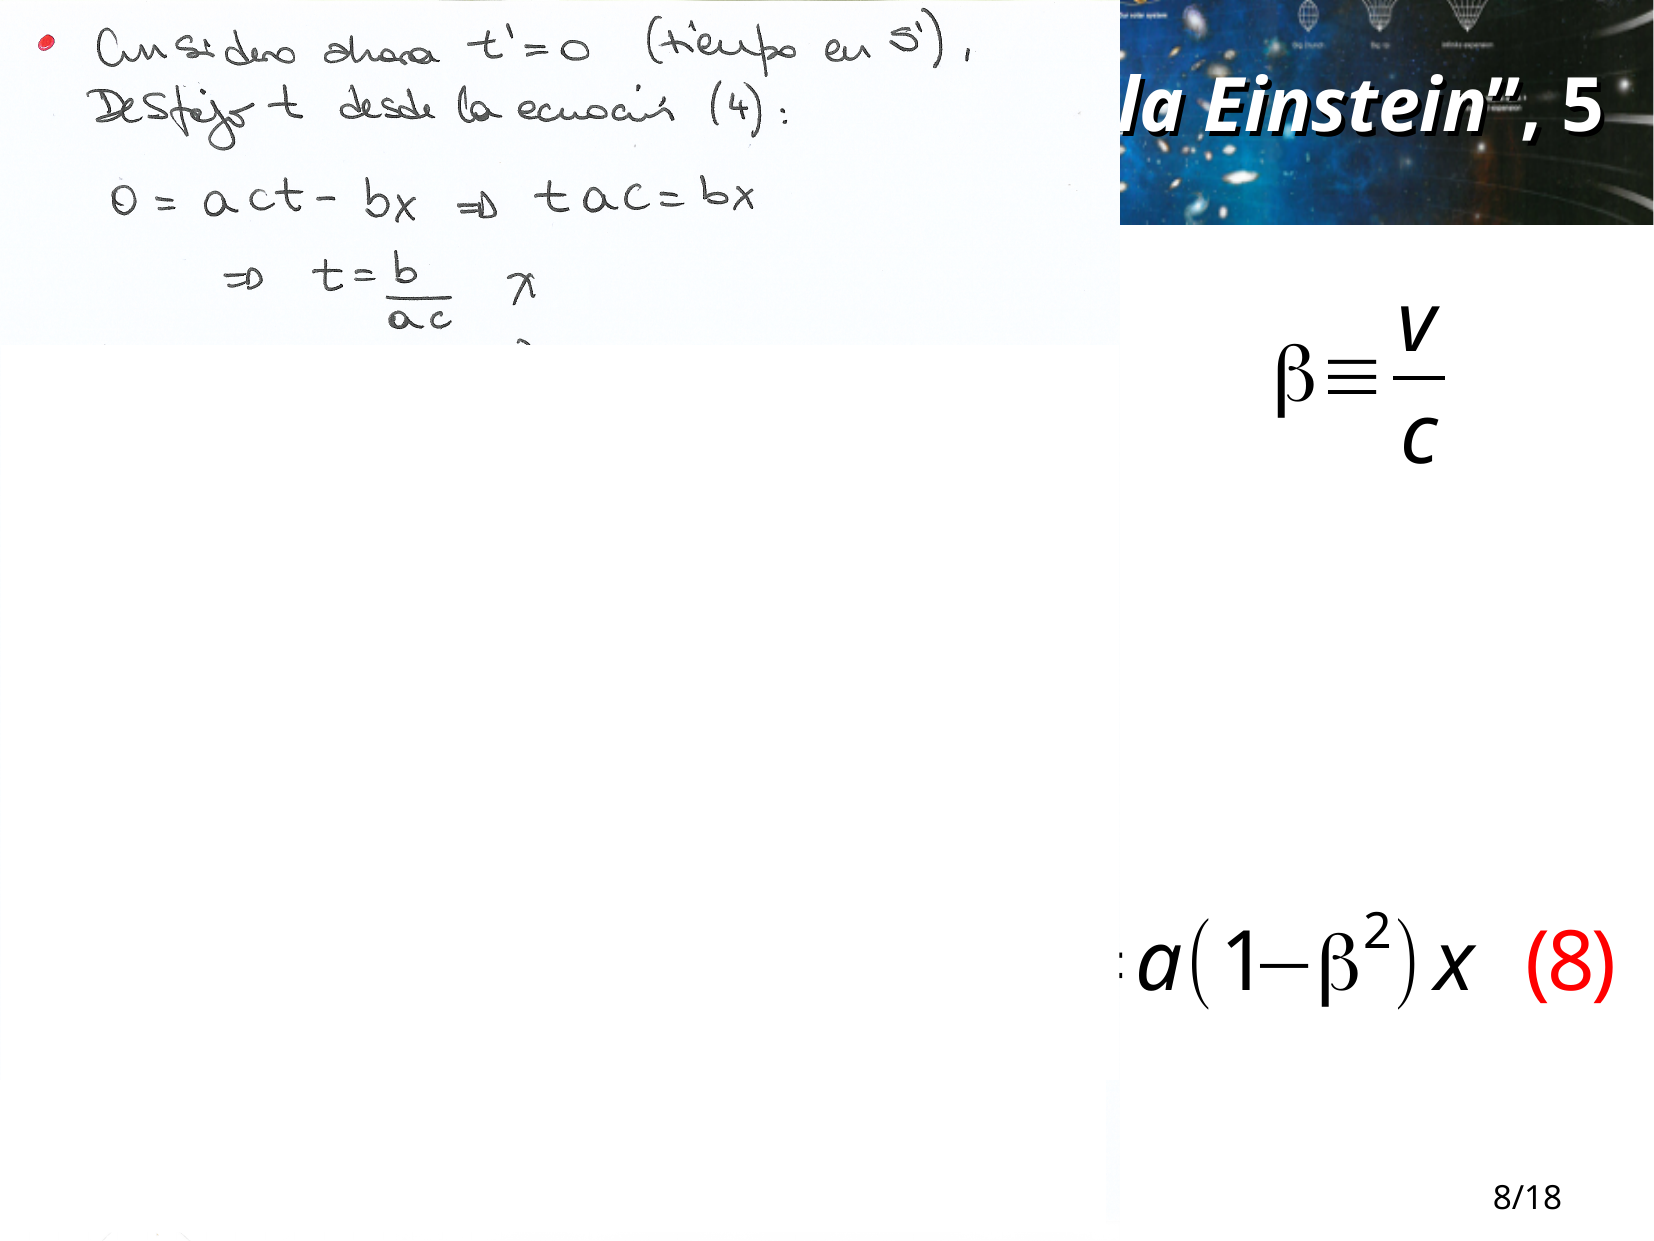

# Derivación “a la Einstein”, 5
Ago 22, 2017
H. Asorey - IPAC 2017 - 03
8